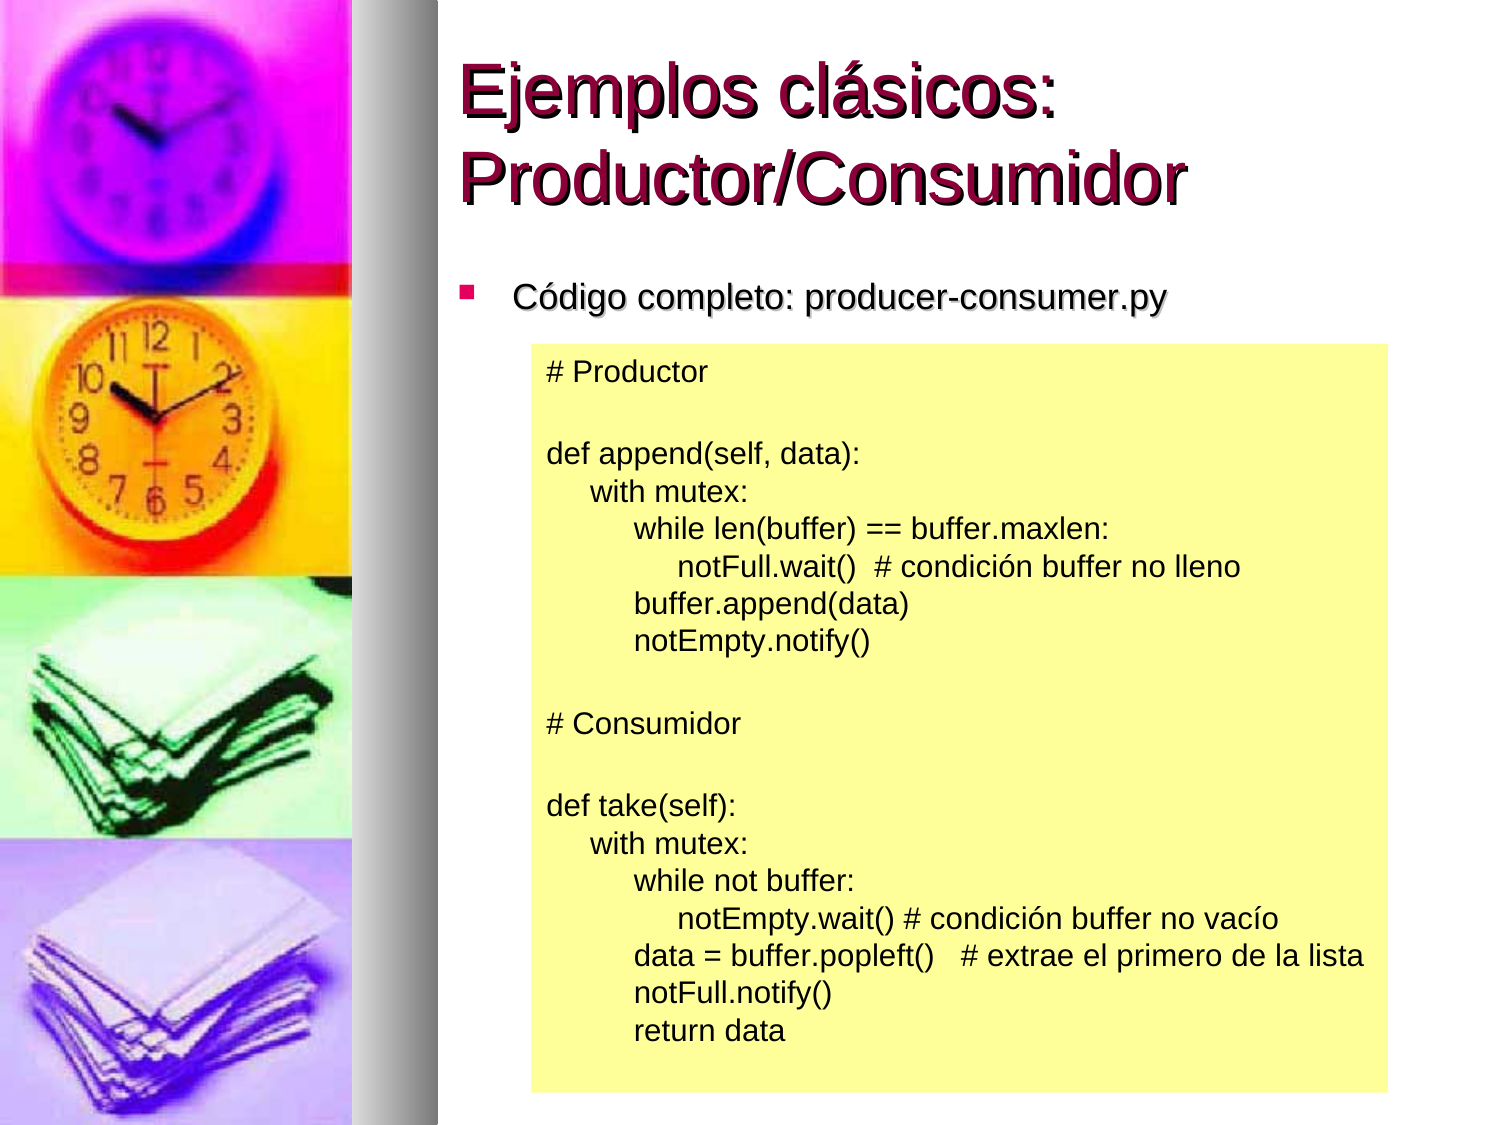

# Ejemplos clásicos: Productor/Consumidor
Código completo: producer-consumer.py
# Productor
def append(self, data):
 with mutex:
 while len(buffer) == buffer.maxlen:
 notFull.wait() # condición buffer no lleno
 buffer.append(data)
 notEmpty.notify()
# Consumidor
def take(self):
 with mutex:
 while not buffer:
 notEmpty.wait() # condición buffer no vacío
 data = buffer.popleft() # extrae el primero de la lista
 notFull.notify()
 return data